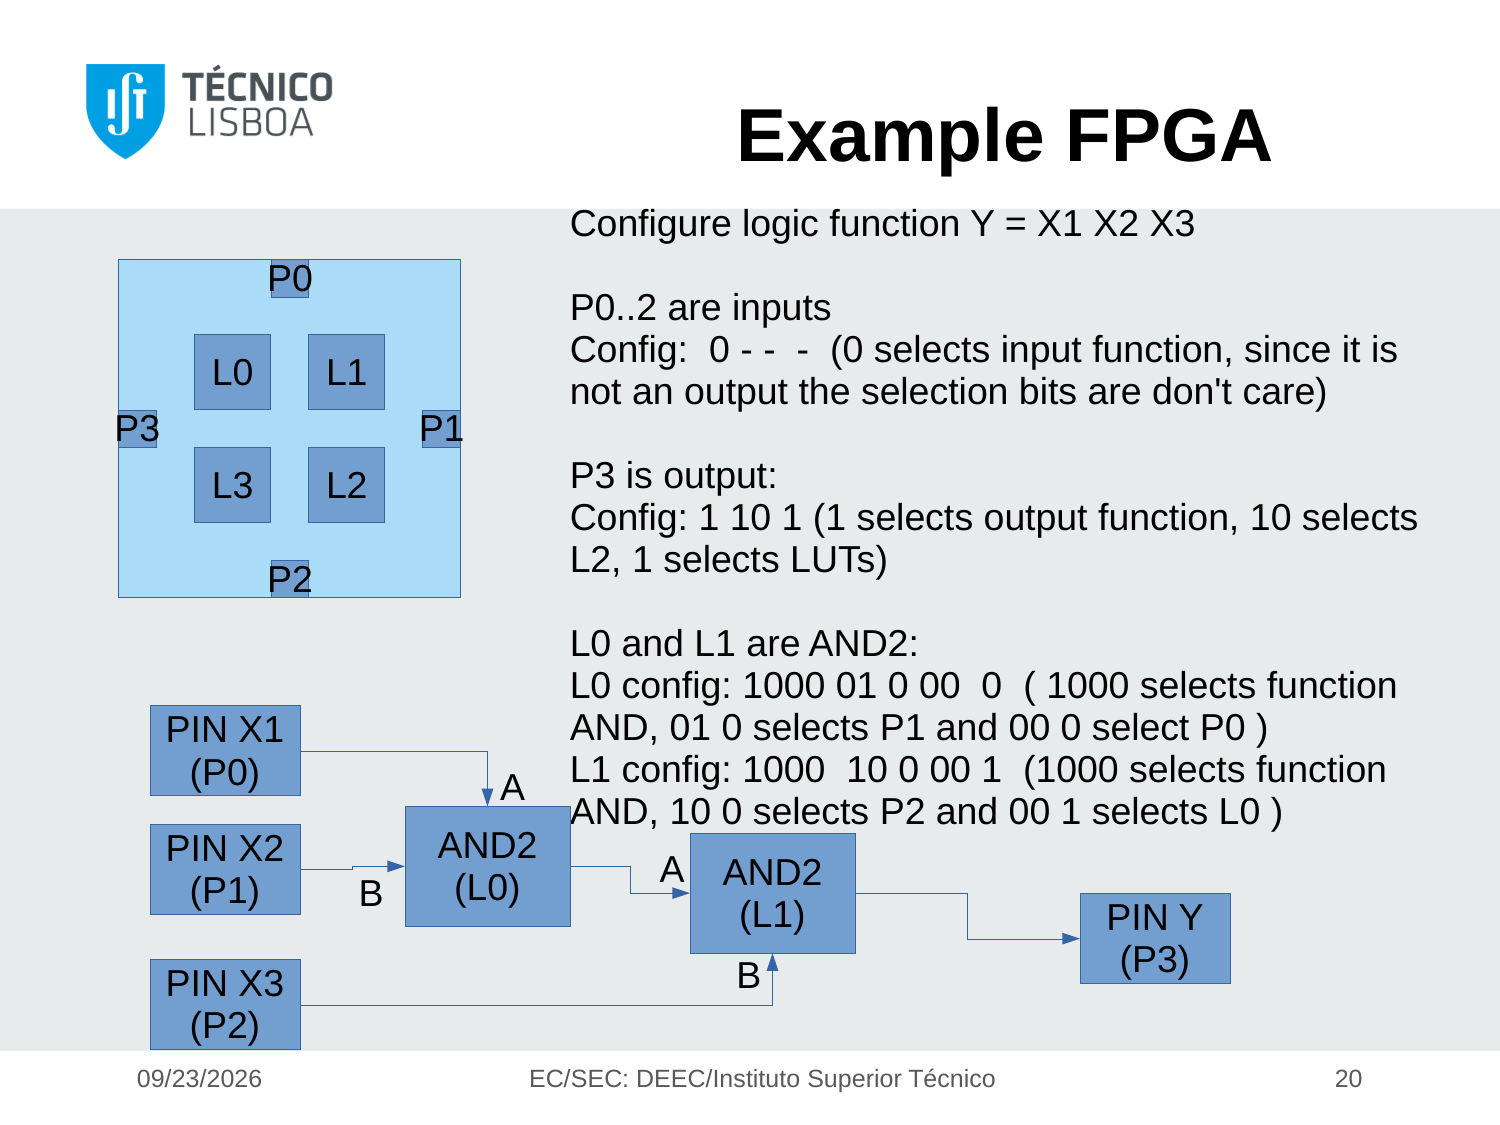

# Example FPGA
Configure logic function Y = X1 X2 X3
P0..2 are inputs
Config: 0 - - - (0 selects input function, since it is not an output the selection bits are don't care)
P3 is output:
Config: 1 10 1 (1 selects output function, 10 selects L2, 1 selects LUTs)
L0 and L1 are AND2:
L0 config: 1000 01 0 00 0 ( 1000 selects function AND, 01 0 selects P1 and 00 0 select P0 )
L1 config: 1000 10 0 00 1 (1000 selects function AND, 10 0 selects P2 and 00 1 selects L0 )
P0
L0
L1
P3
P1
L3
L2
P2
PIN X1
(P0)
A
AND2
(L0)
PIN X2
(P1)
AND2
(L1)
A
B
PIN Y
(P3)
B
PIN X3
(P2)
EC/SEC: DEEC/Instituto Superior Técnico